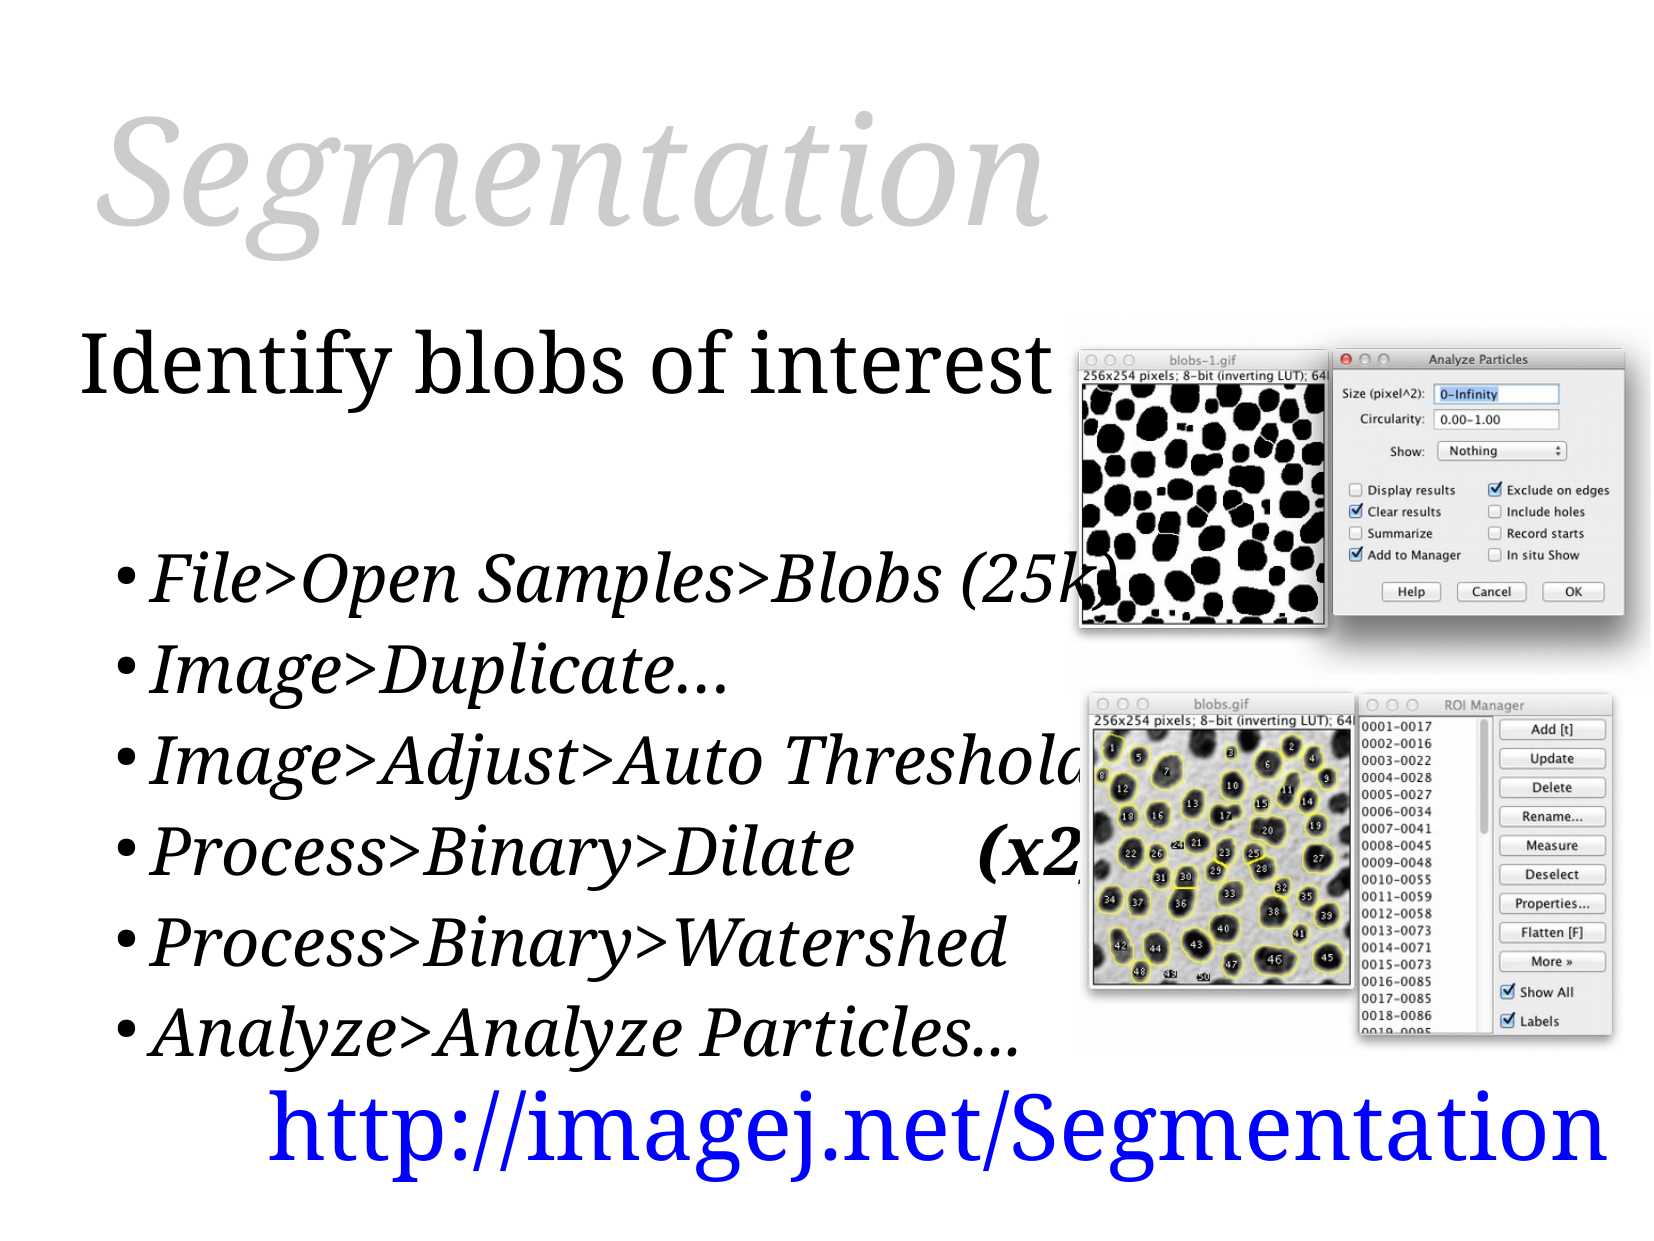

Segmentation
Identify blobs of interest
File>Open Samples>Blobs (25k)
Image>Duplicate…
Image>Adjust>Auto Threshold
Process>Binary>Dilate (x2)
Process>Binary>Watershed
Analyze>Analyze Particles...
http://imagej.net/Segmentation